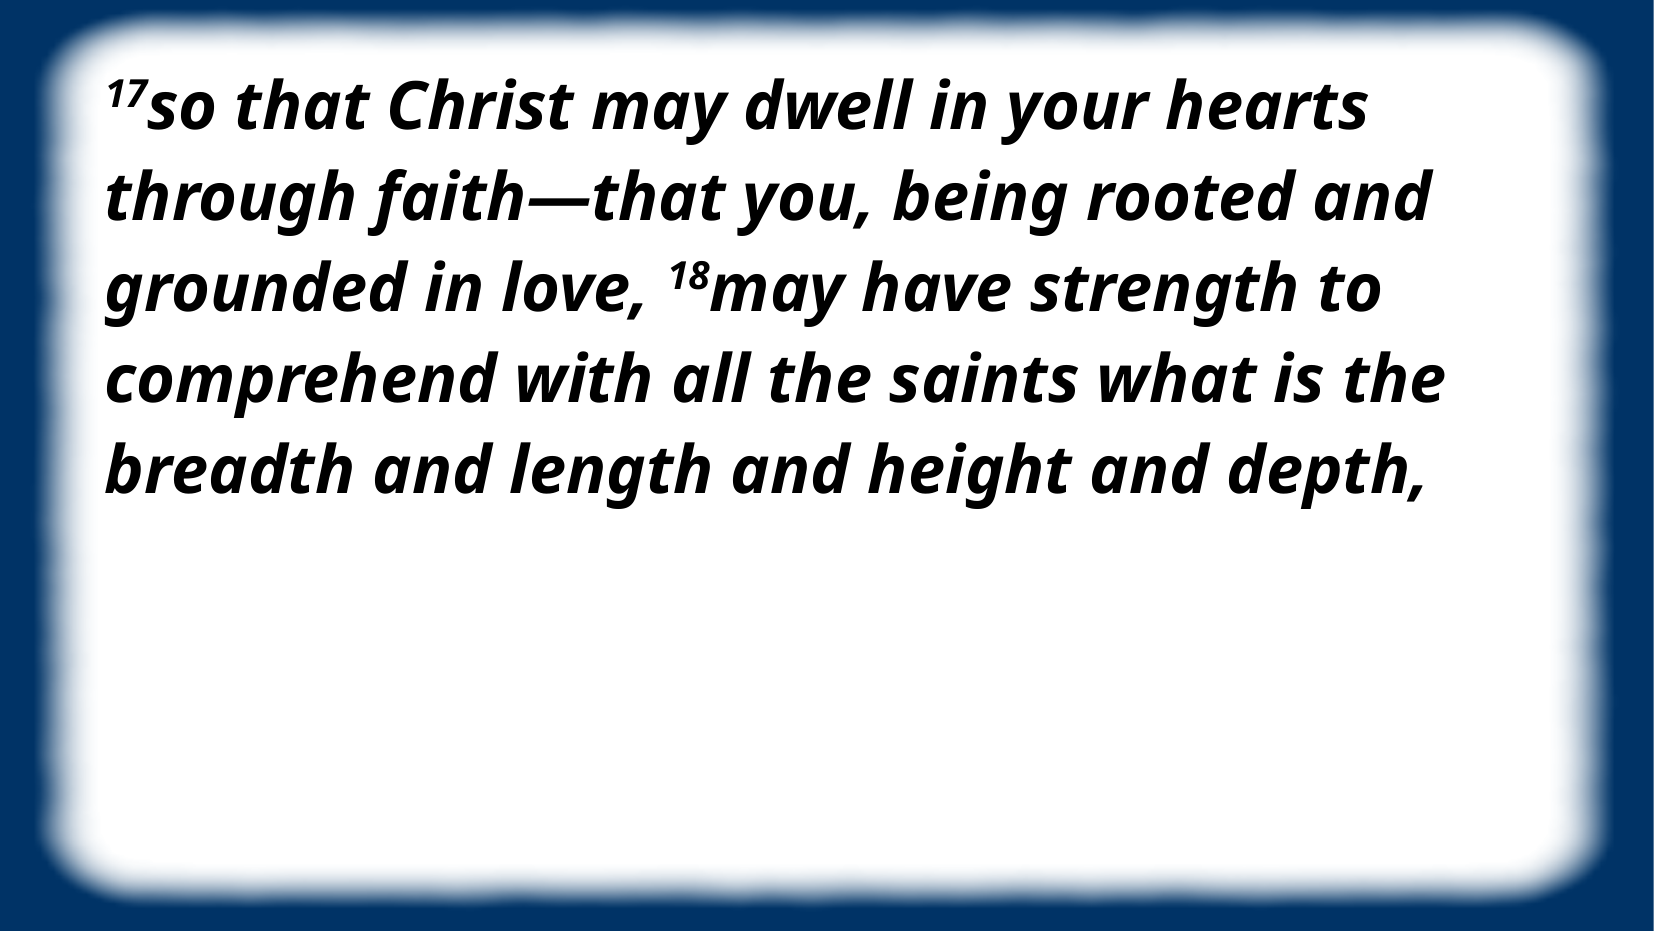

17so that Christ may dwell in your hearts through faith—that you, being rooted and grounded in love, 18may have strength to comprehend with all the saints what is the breadth and length and height and depth,